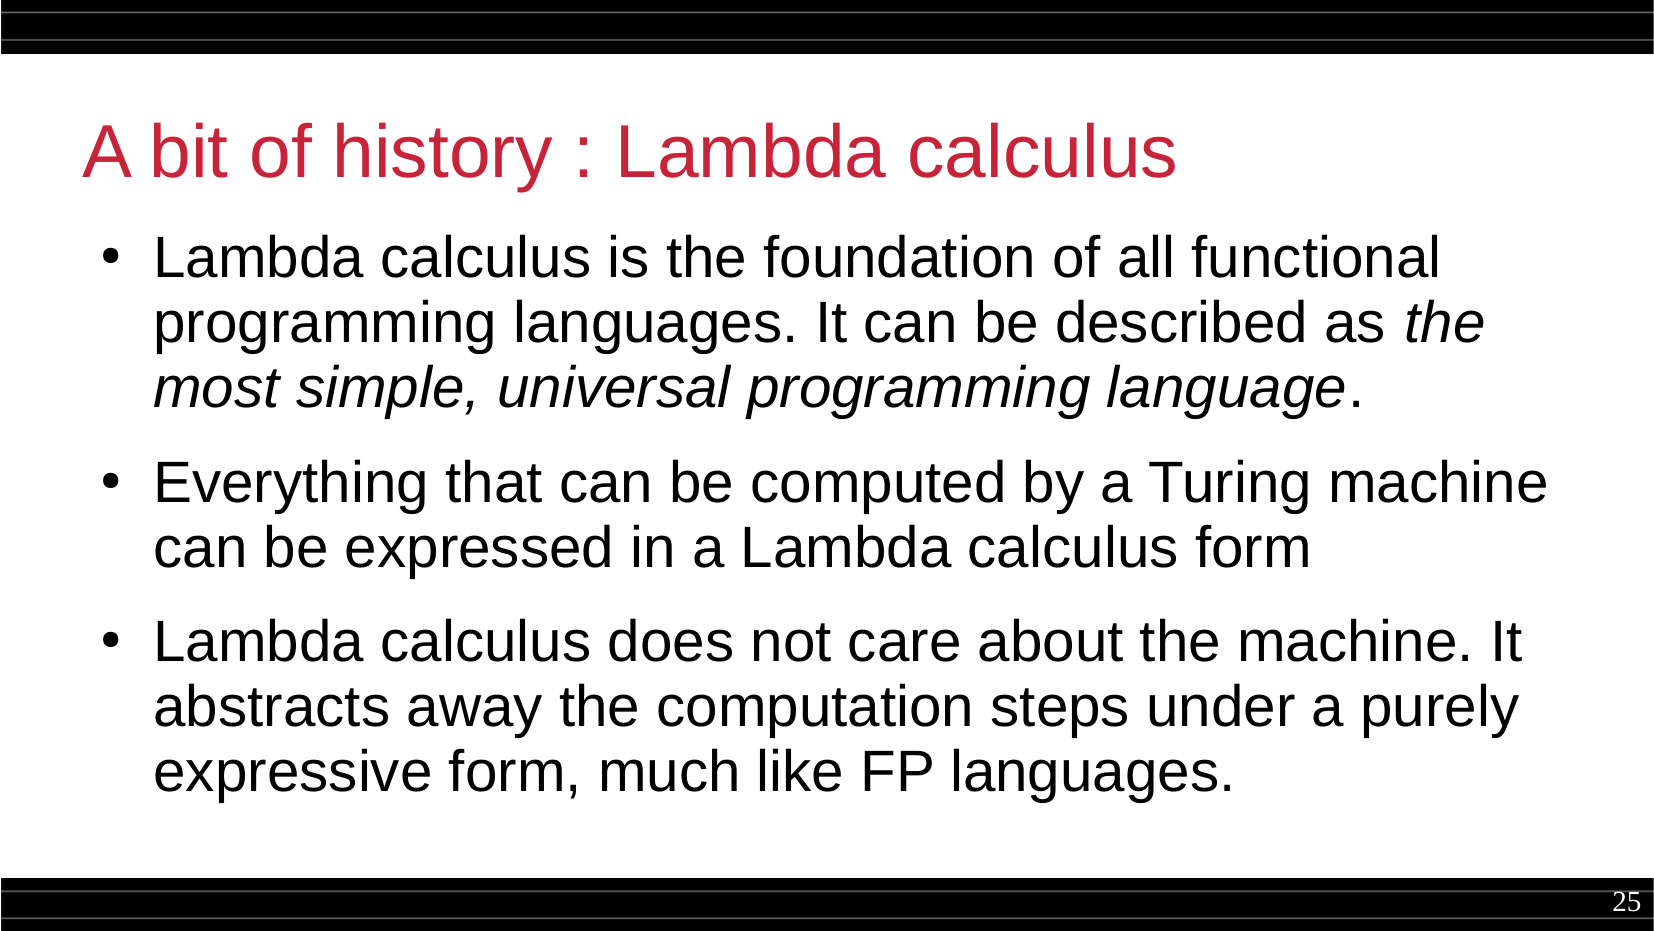

# A bit of history : Lambda calculus
Lambda calculus is the foundation of all functional programming languages. It can be described as the most simple, universal programming language.
Everything that can be computed by a Turing machine can be expressed in a Lambda calculus form
Lambda calculus does not care about the machine. It abstracts away the computation steps under a purely expressive form, much like FP languages.